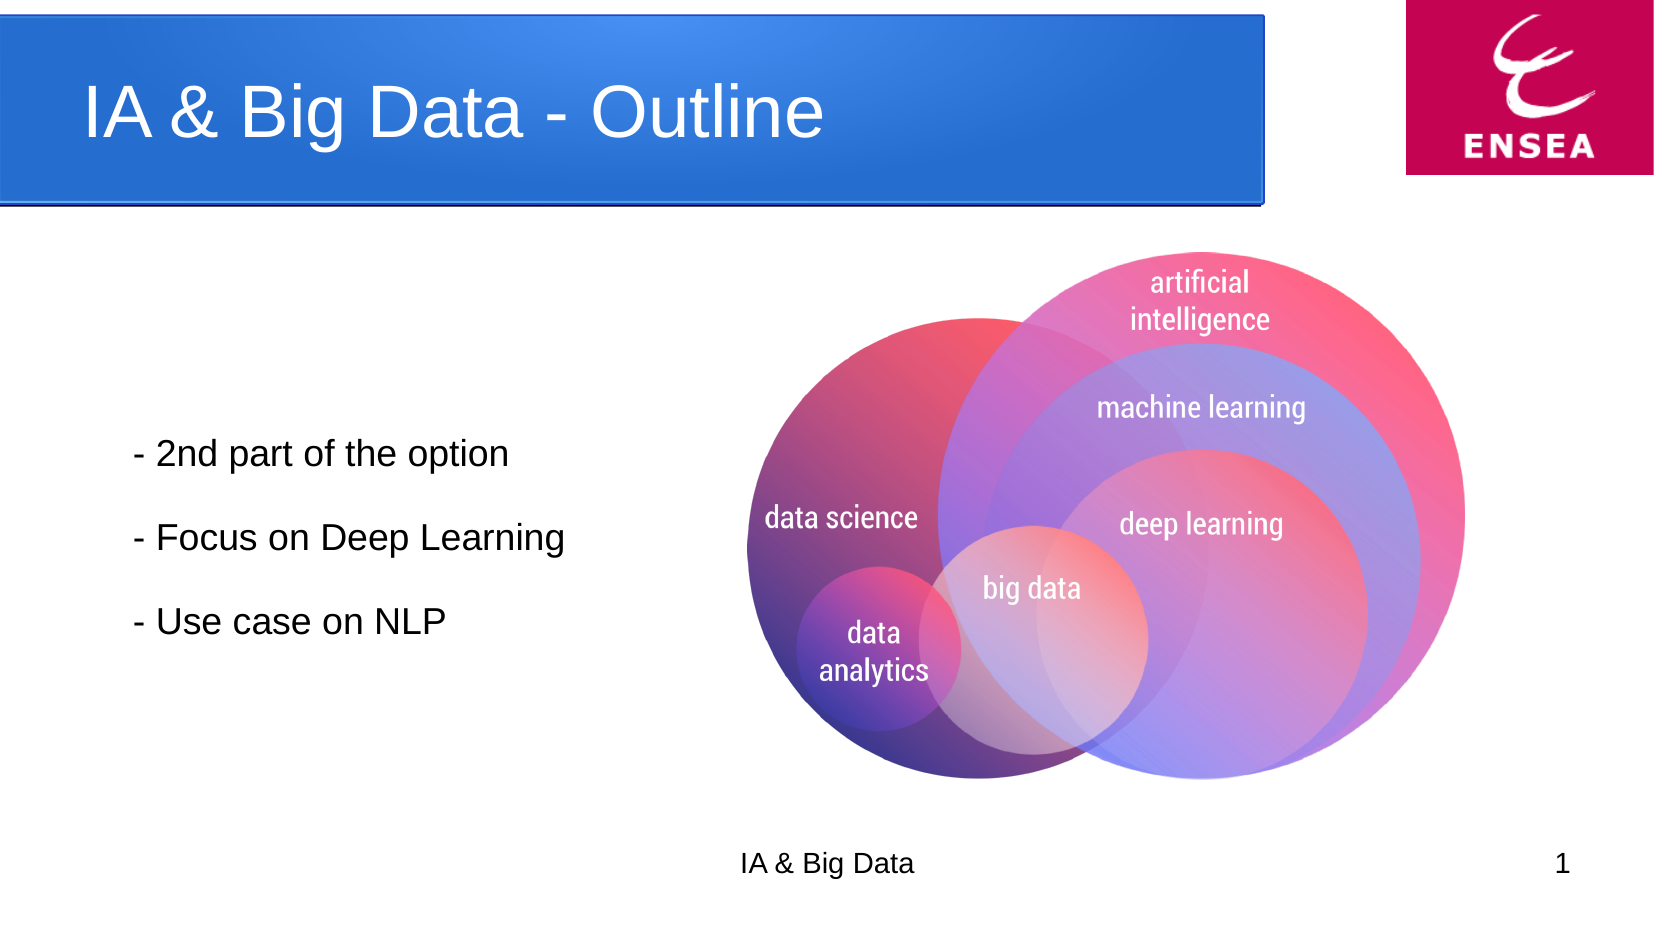

# IA & Big Data - Outline
- 2nd part of the option
- Focus on Deep Learning
- Use case on NLP
IA & Big Data
1